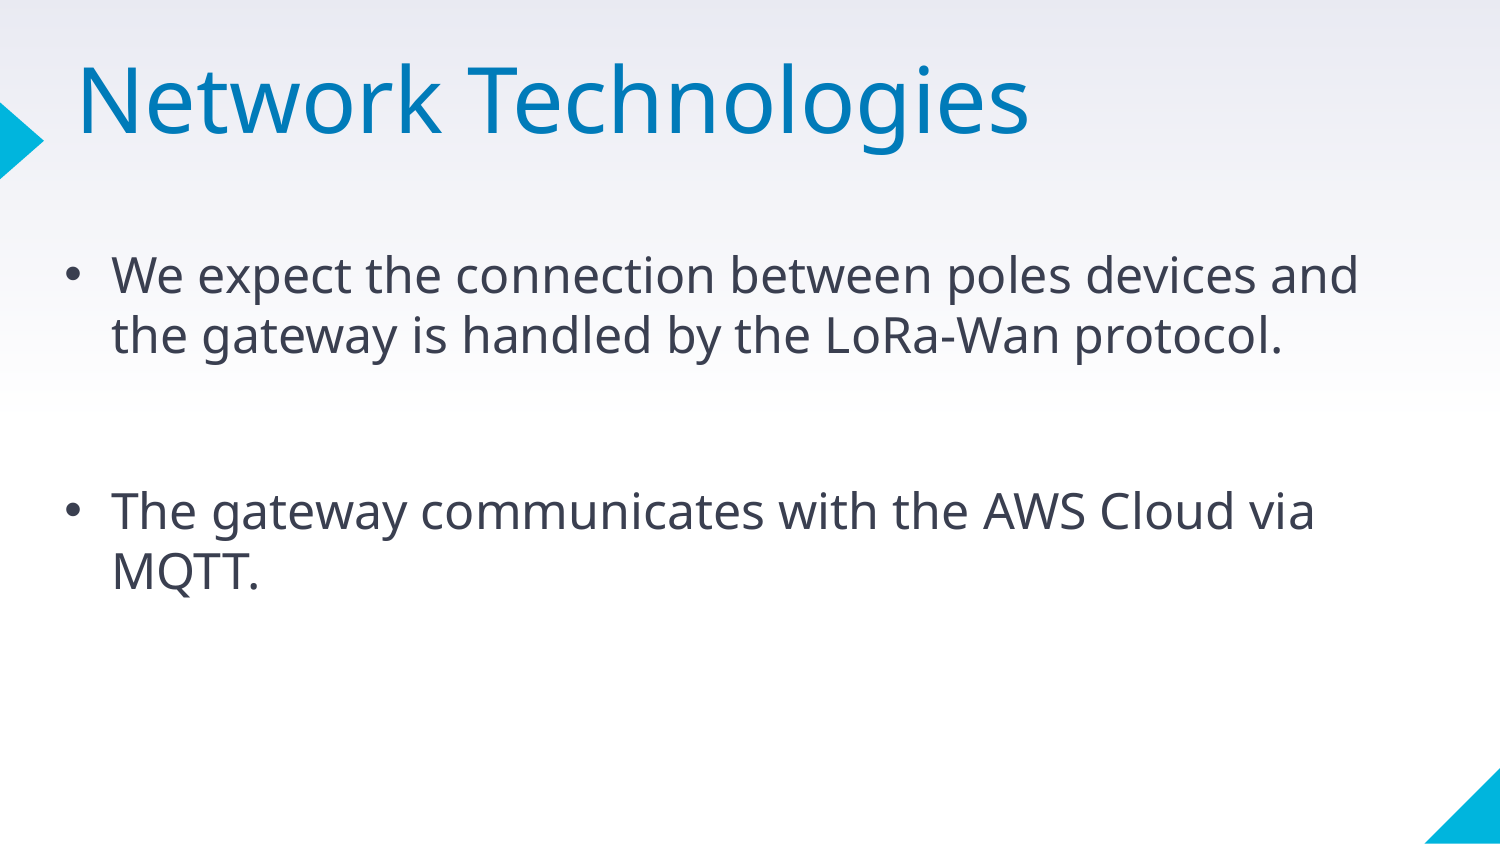

# Network Technologies
We expect the connection between poles devices and the gateway is handled by the LoRa-Wan protocol.
The gateway communicates with the AWS Cloud via MQTT.